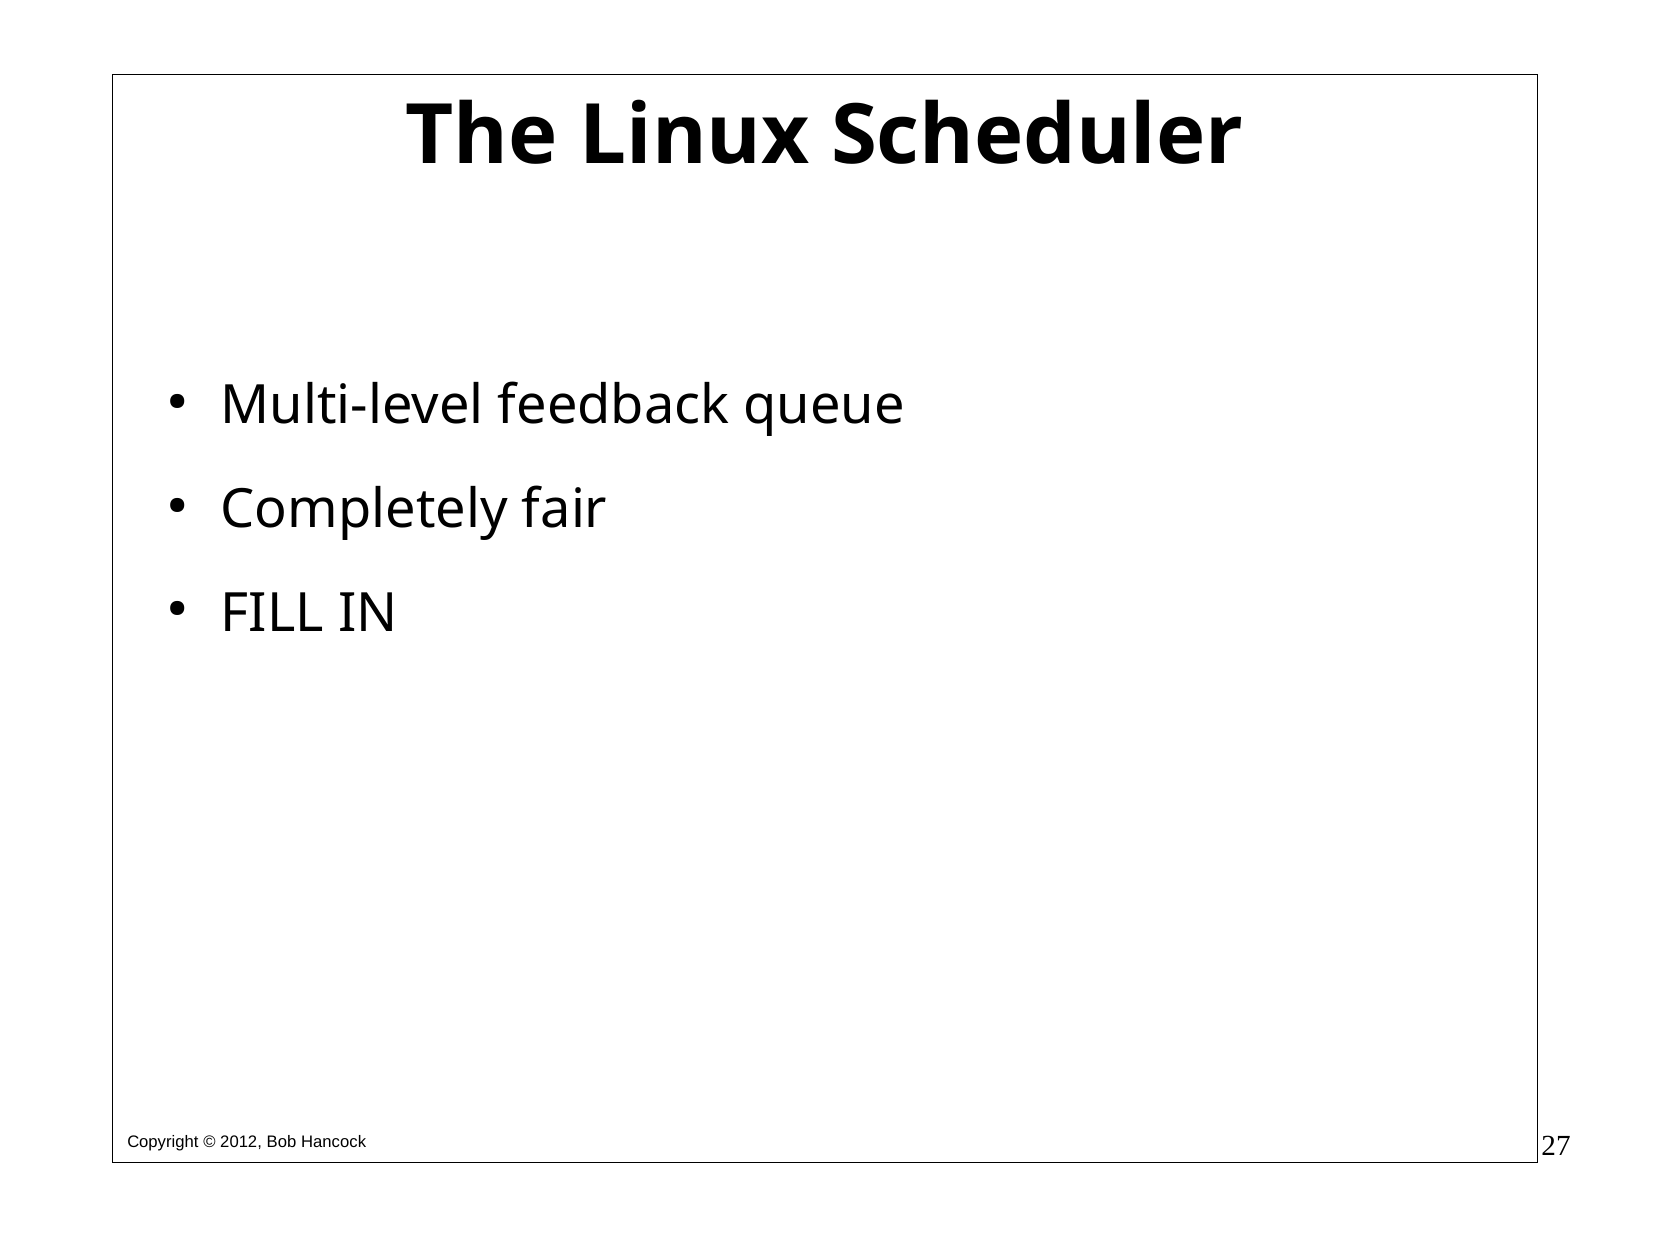

# The Linux Scheduler
Multi-level feedback queue
Completely fair
FILL IN
Copyright © 2012, Bob Hancock
27